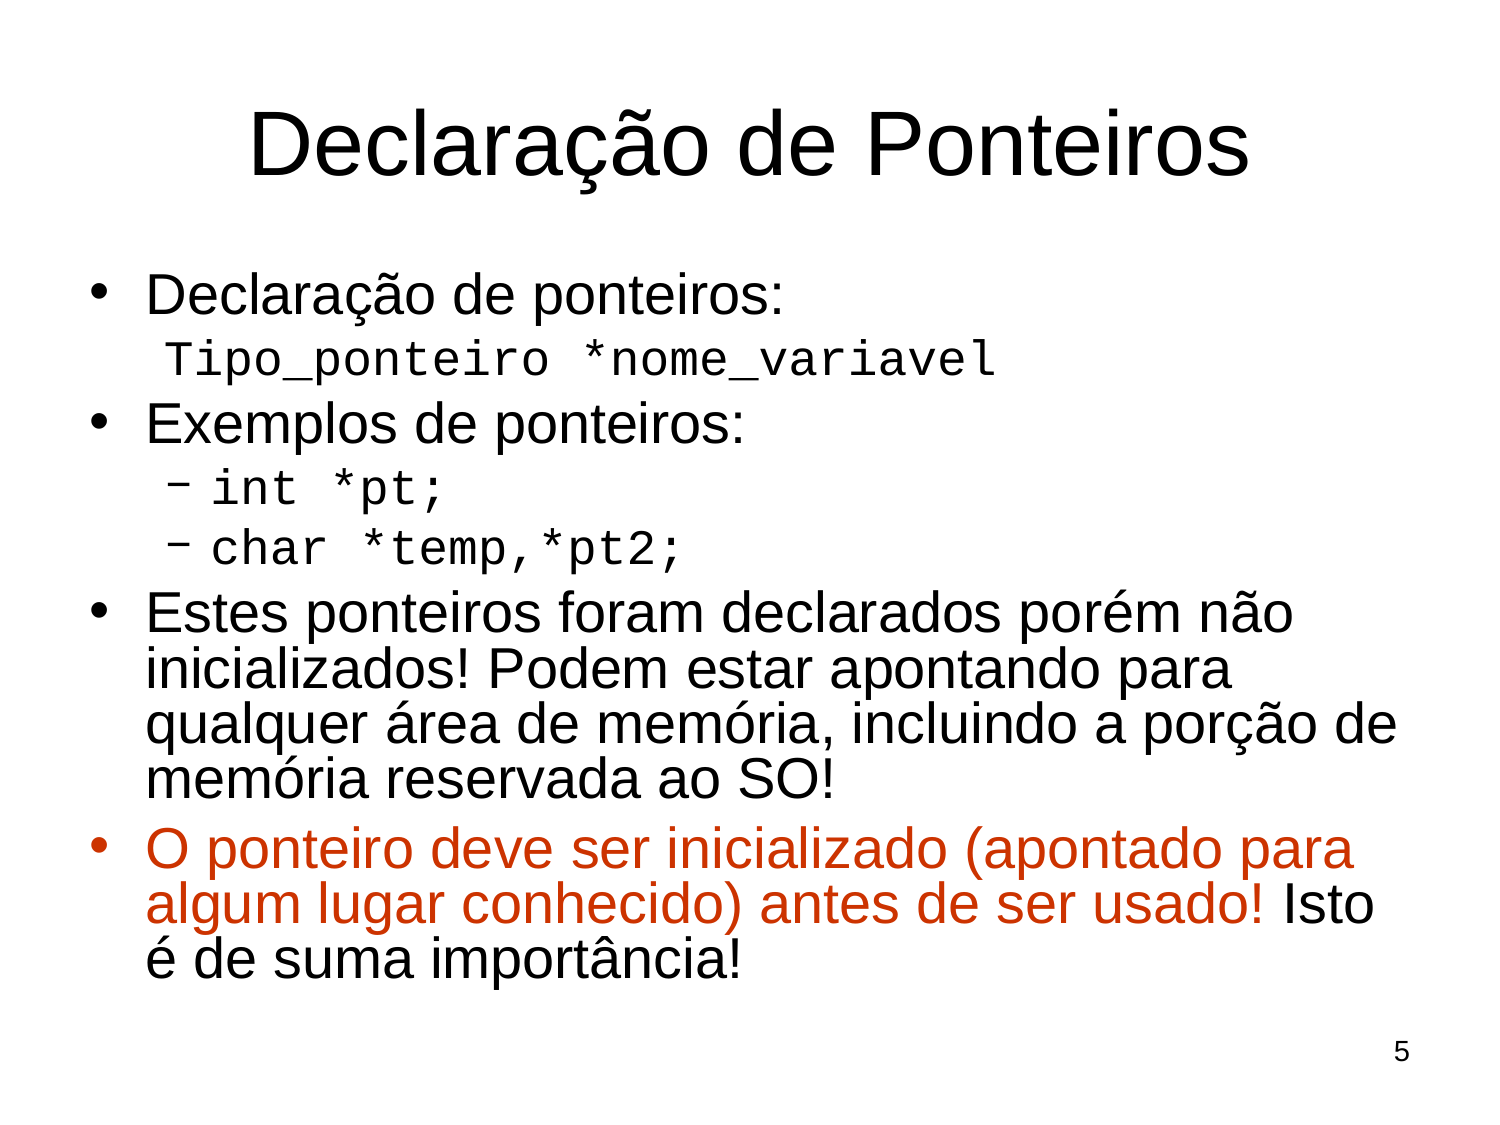

# Declaração de Ponteiros
Declaração de ponteiros:
Tipo_ponteiro *nome_variavel
Exemplos de ponteiros:
int *pt;
char *temp,*pt2;
Estes ponteiros foram declarados porém não inicializados! Podem estar apontando para qualquer área de memória, incluindo a porção de memória reservada ao SO!
O ponteiro deve ser inicializado (apontado para algum lugar conhecido) antes de ser usado! Isto é de suma importância!
5